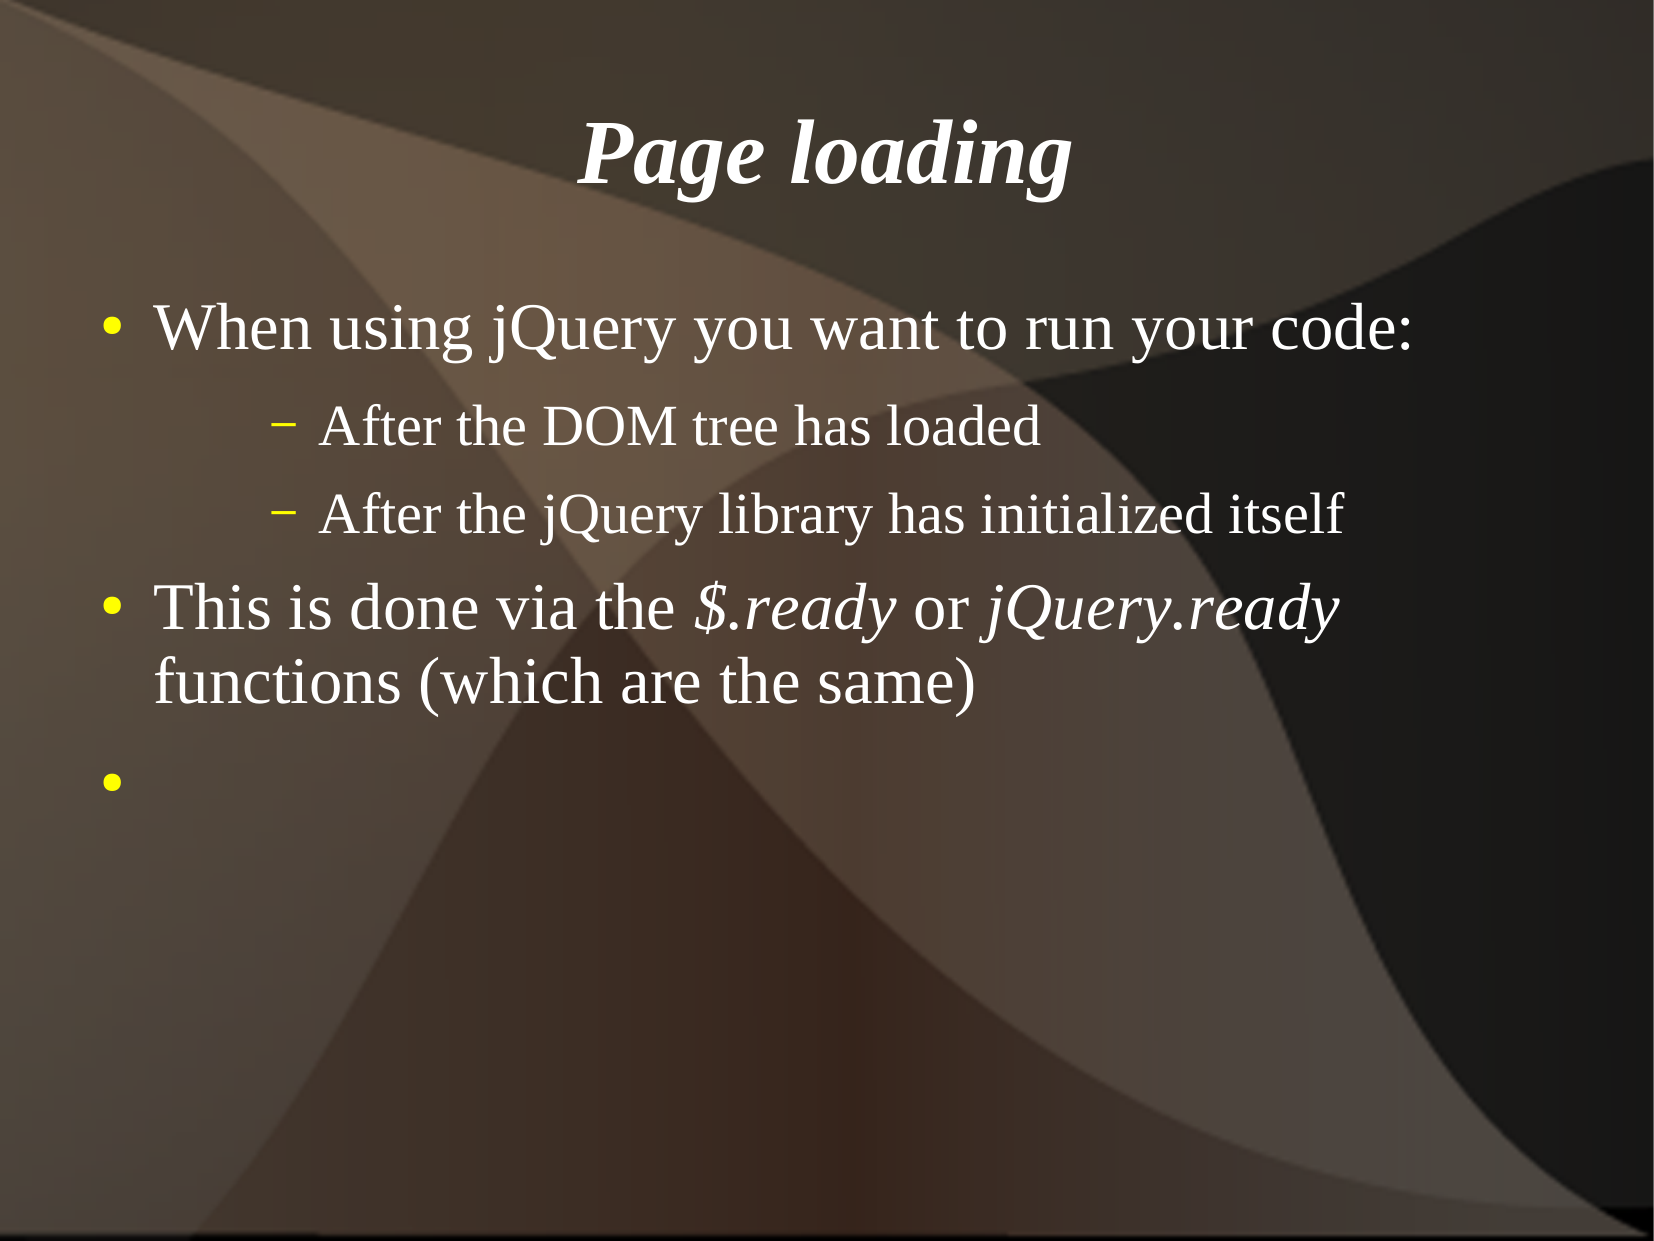

# Page loading
When using jQuery you want to run your code:
After the DOM tree has loaded
After the jQuery library has initialized itself
This is done via the $.ready or jQuery.ready functions (which are the same)